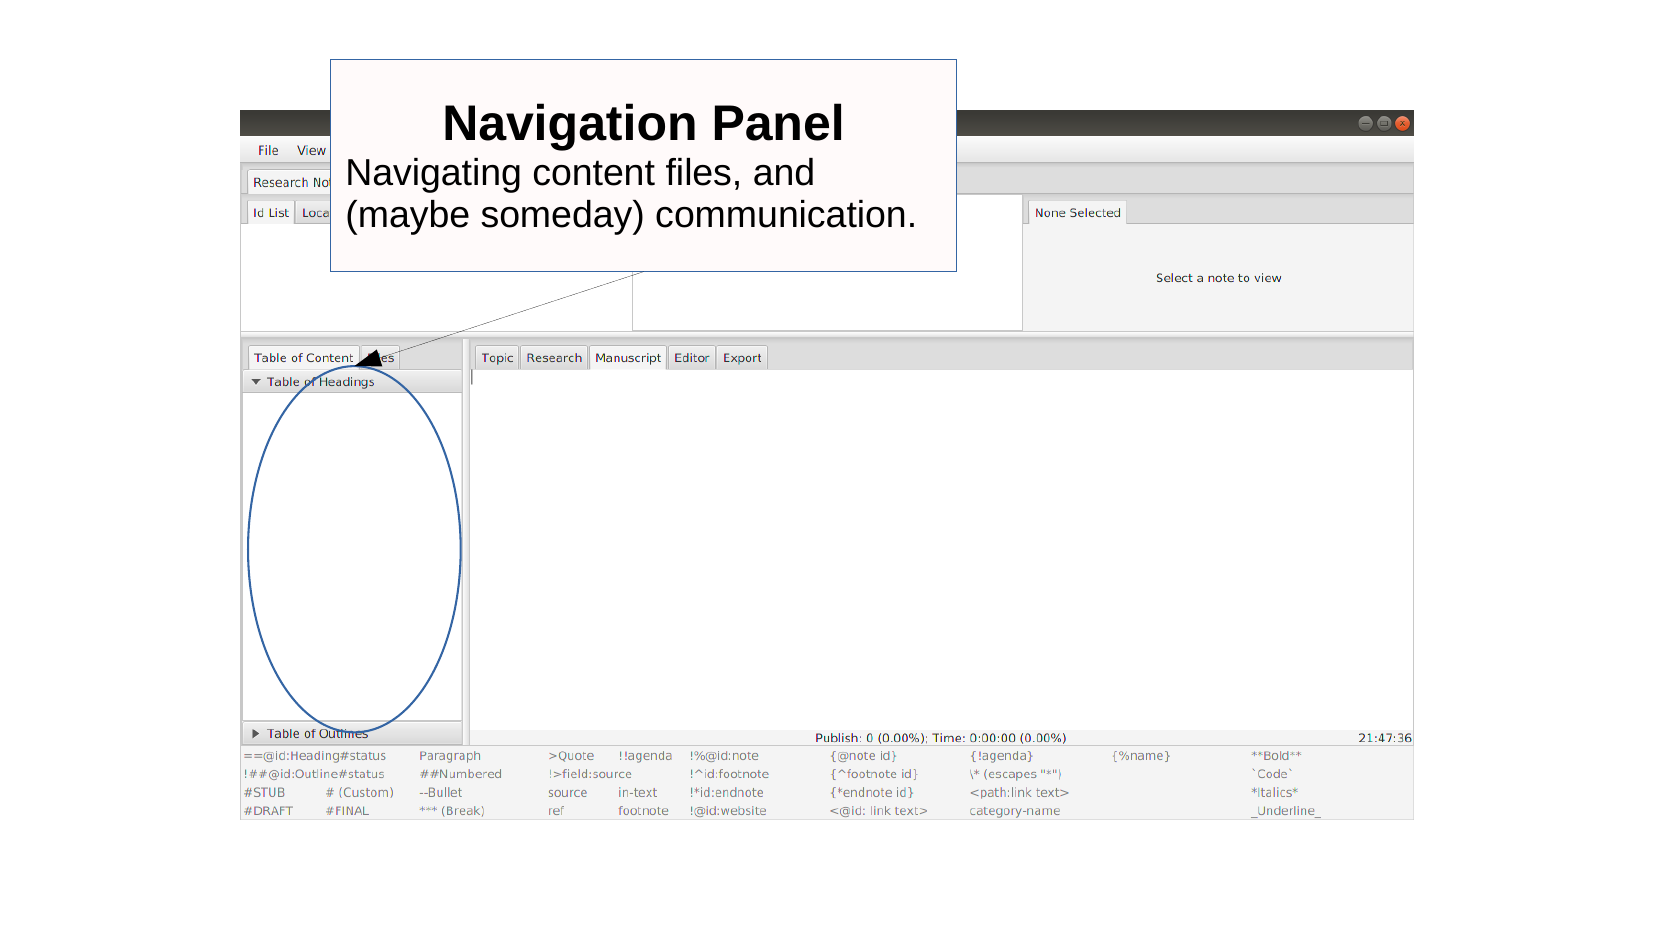

Navigation Panel
Navigating content files, and
(maybe someday) communication.